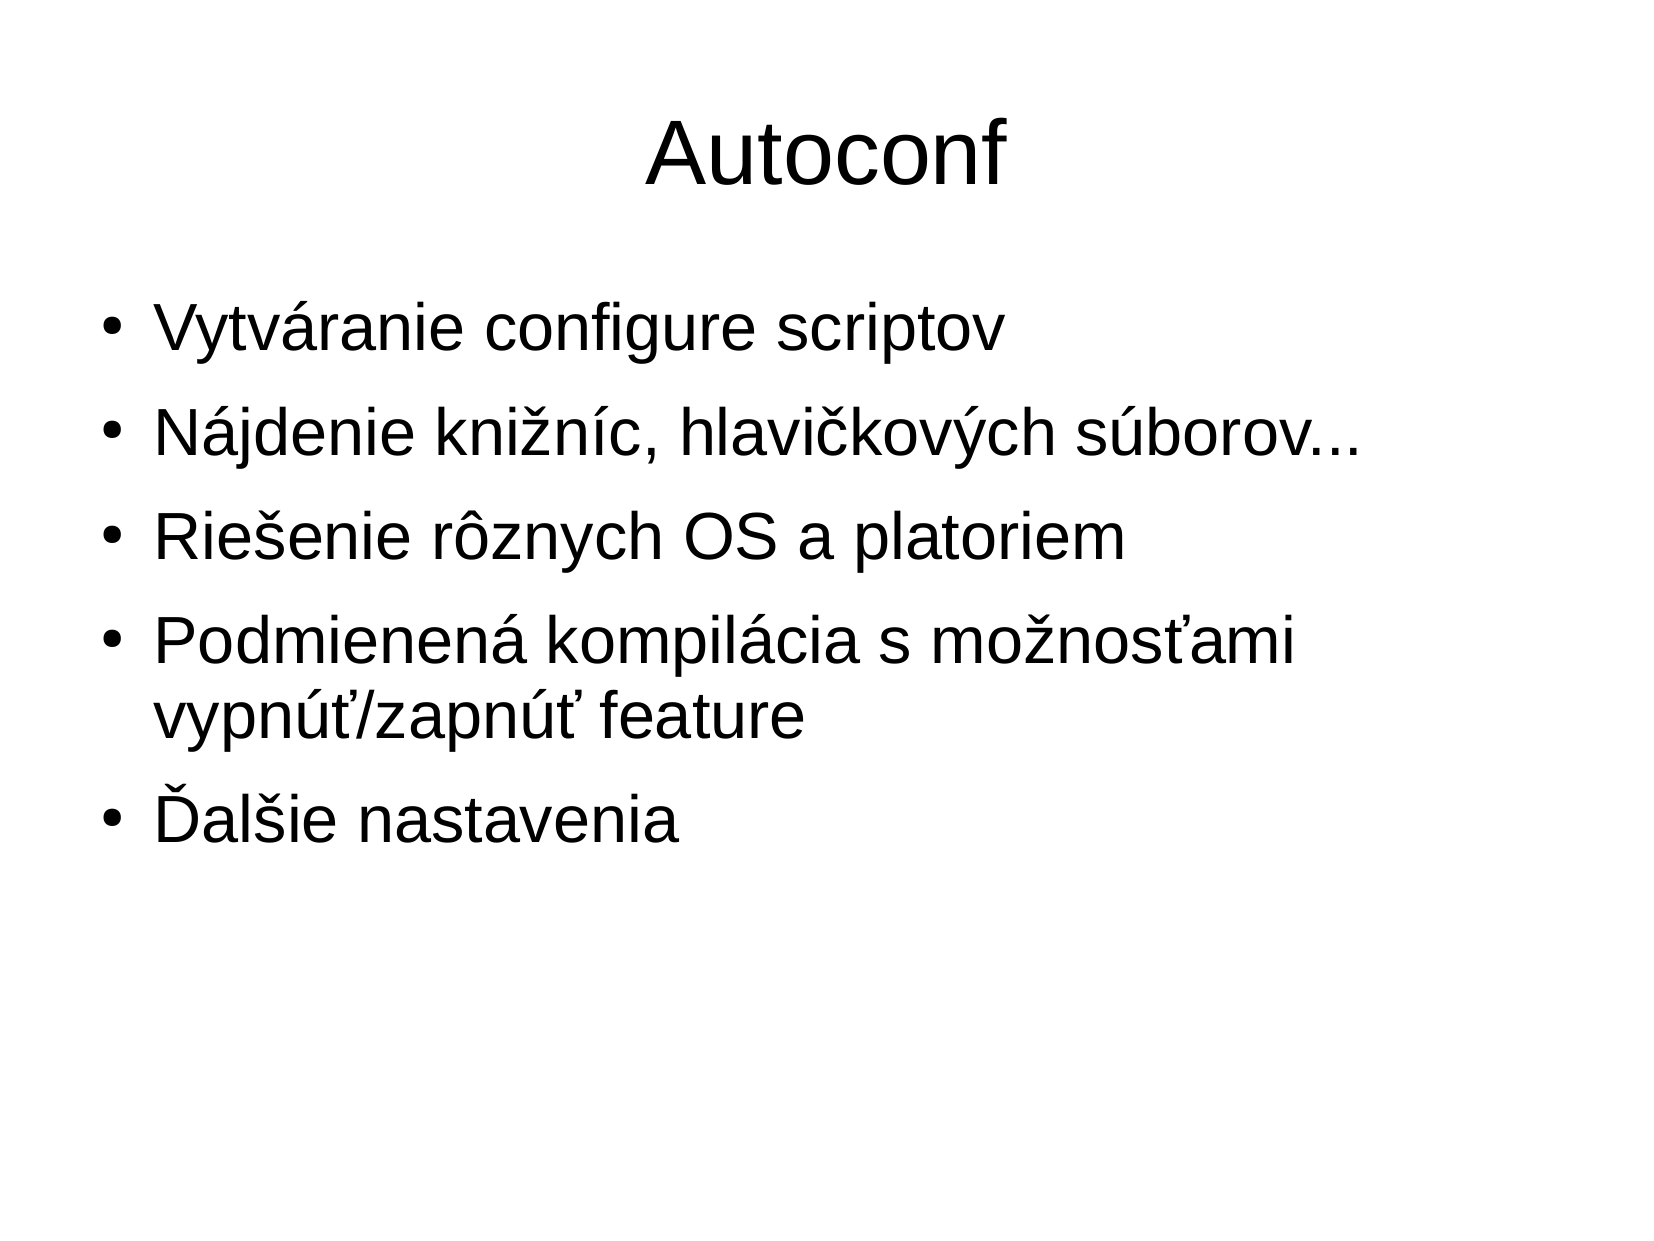

# Autoconf
Vytváranie configure scriptov
Nájdenie knižníc, hlavičkových súborov...
Riešenie rôznych OS a platoriem
Podmienená kompilácia s možnosťami vypnúť/zapnúť feature
Ďalšie nastavenia